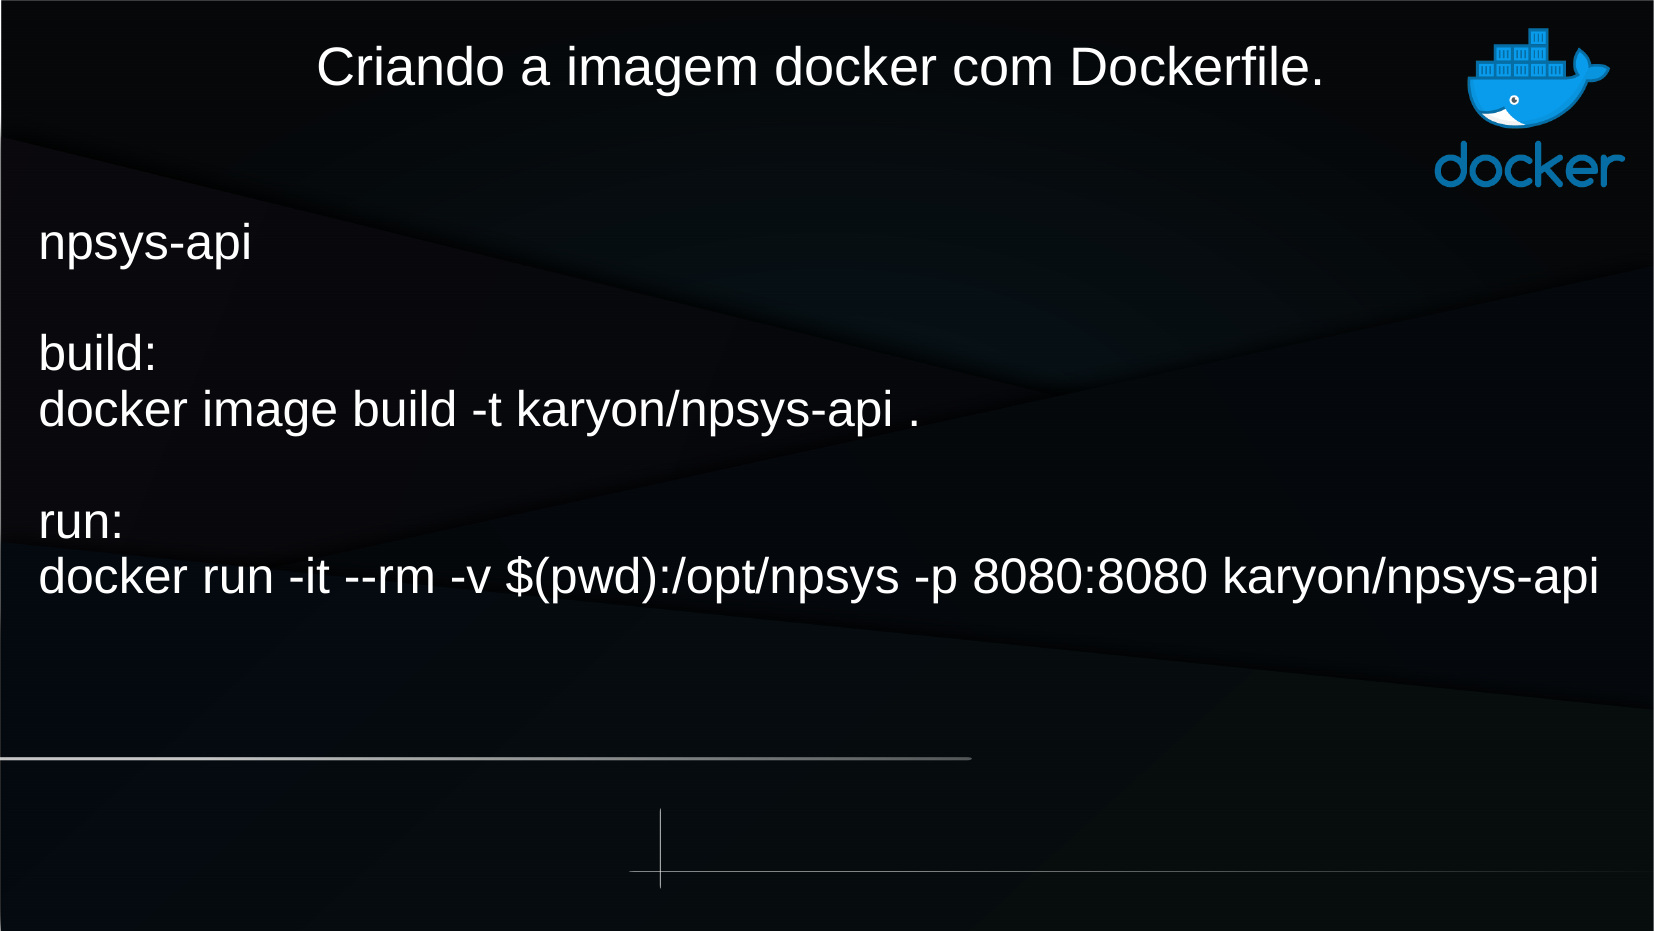

Criando a imagem docker com Dockerfile.
npsys-api
build:
docker image build -t karyon/npsys-api .
run:
docker run -it --rm -v $(pwd):/opt/npsys -p 8080:8080 karyon/npsys-api